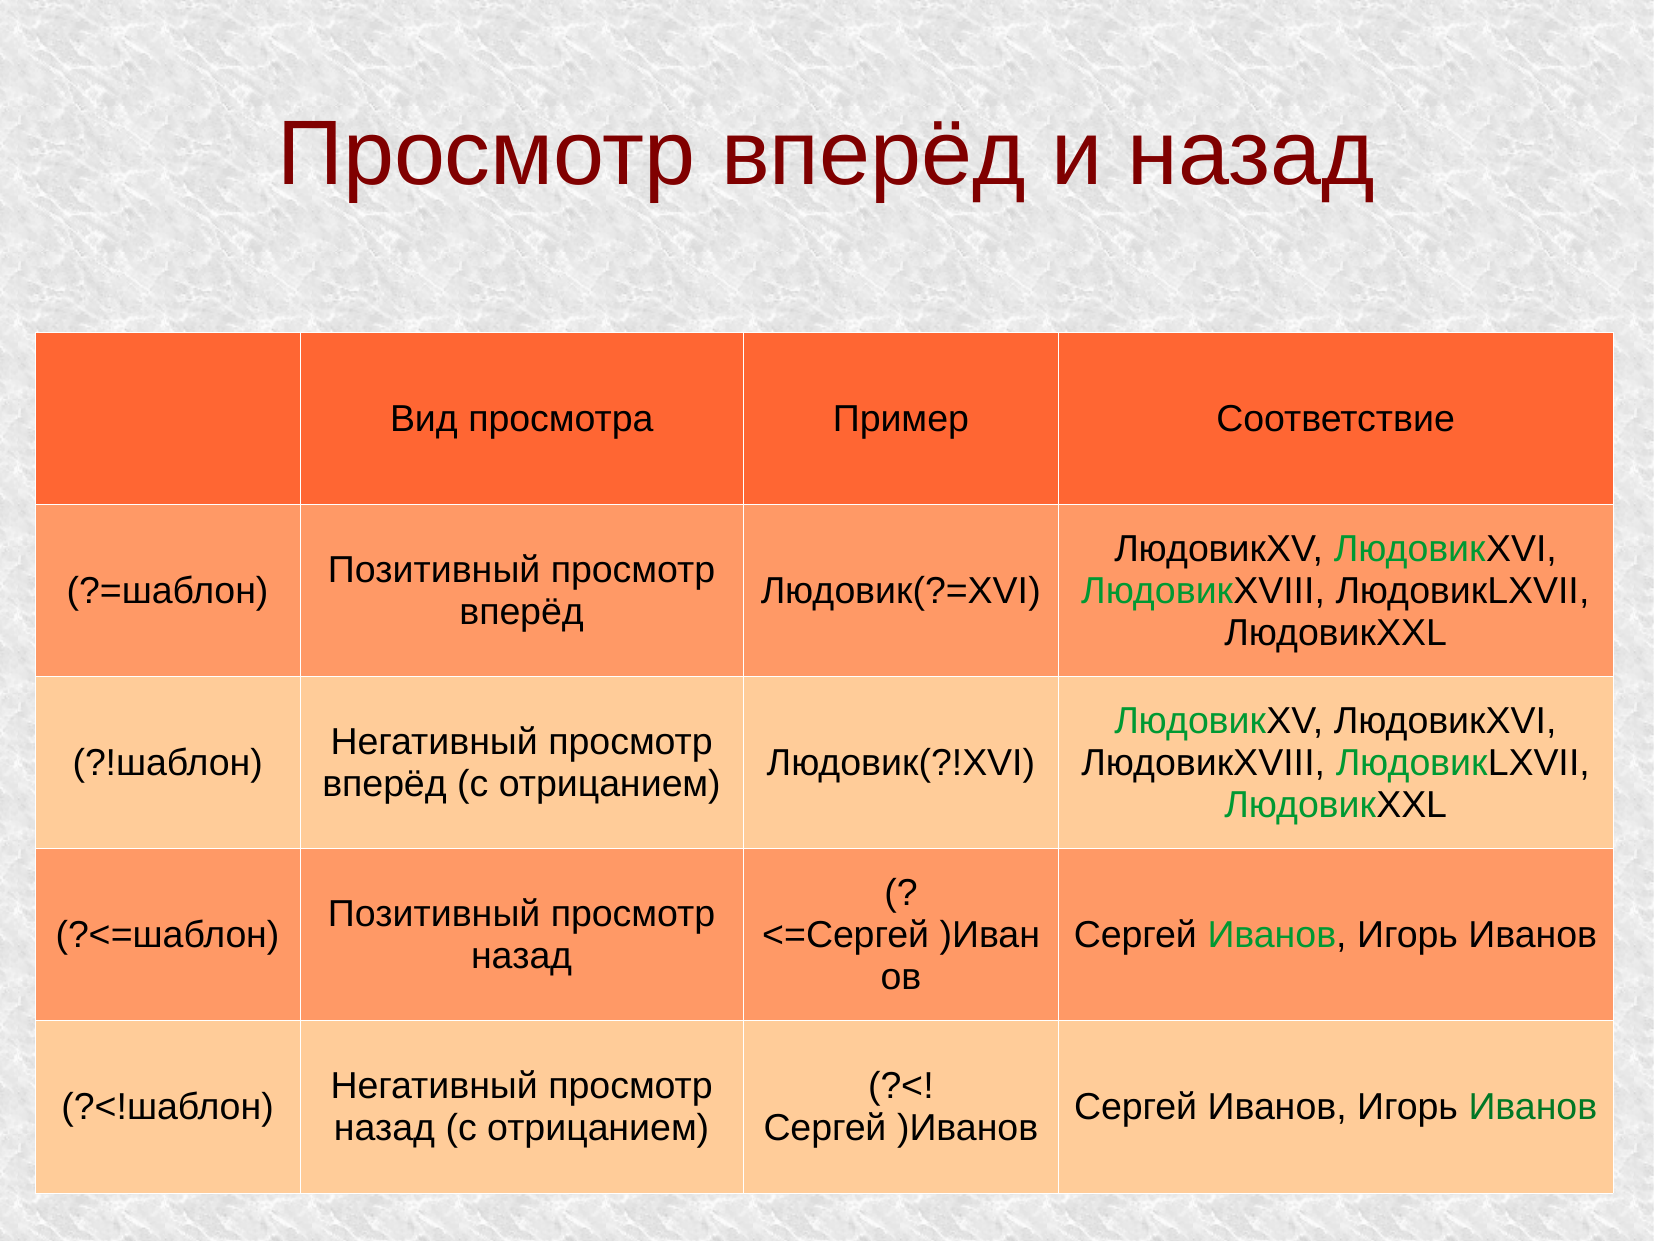

# Просмотр вперёд и назад
| | Вид просмотра | Пример | Соответствие |
| --- | --- | --- | --- |
| (?=шаблон) | Позитивный просмотр вперёд | Людовик(?=XVI) | ЛюдовикXV, ЛюдовикXVI, ЛюдовикXVIII, ЛюдовикLXVII, ЛюдовикXXL |
| (?!шаблон) | Негативный просмотр вперёд (с отрицанием) | Людовик(?!XVI) | ЛюдовикXV, ЛюдовикXVI, ЛюдовикXVIII, ЛюдовикLXVII, ЛюдовикXXL |
| (?<=шаблон) | Позитивный просмотр назад | (?<=Сергей )Иванов | Сергей Иванов, Игорь Иванов |
| (?<!шаблон) | Негативный просмотр назад (с отрицанием) | (?<!Сергей )Иванов | Сергей Иванов, Игорь Иванов |